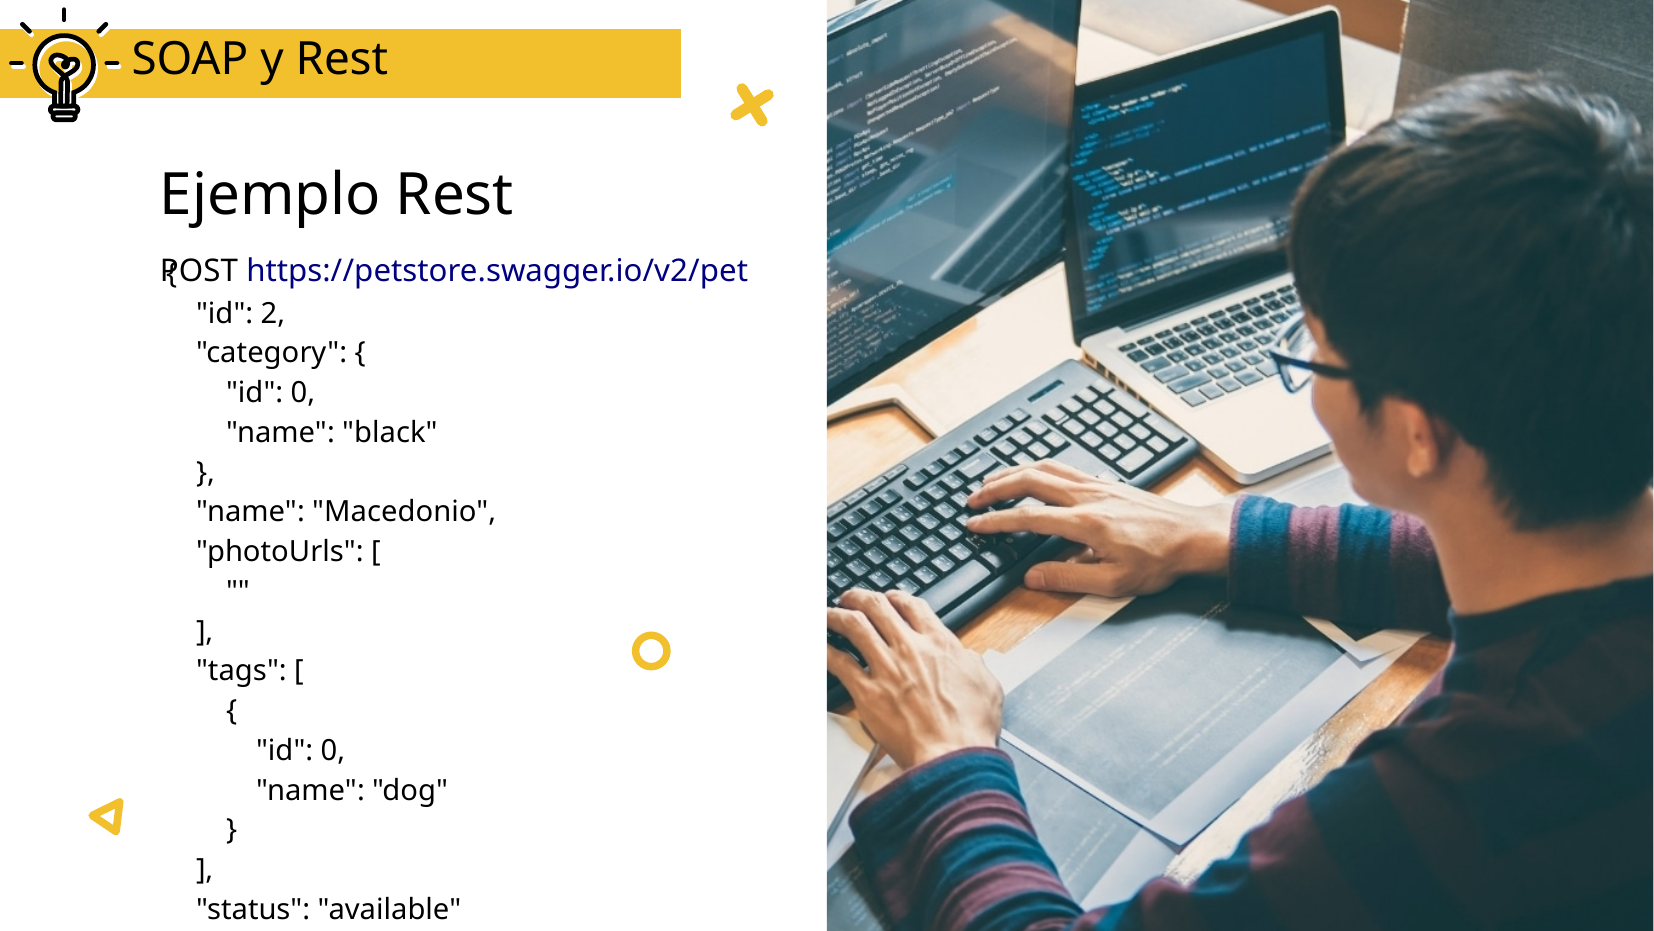

SOAP y Rest
# Ejemplo Rest
POST https://petstore.swagger.io/v2/pet
{
 "id": 2,
 "category": {
 "id": 0,
 "name": "black"
 },
 "name": "Macedonio",
 "photoUrls": [
 ""
 ],
 "tags": [
 {
 "id": 0,
 "name": "dog"
 }
 ],
 "status": "available"
}